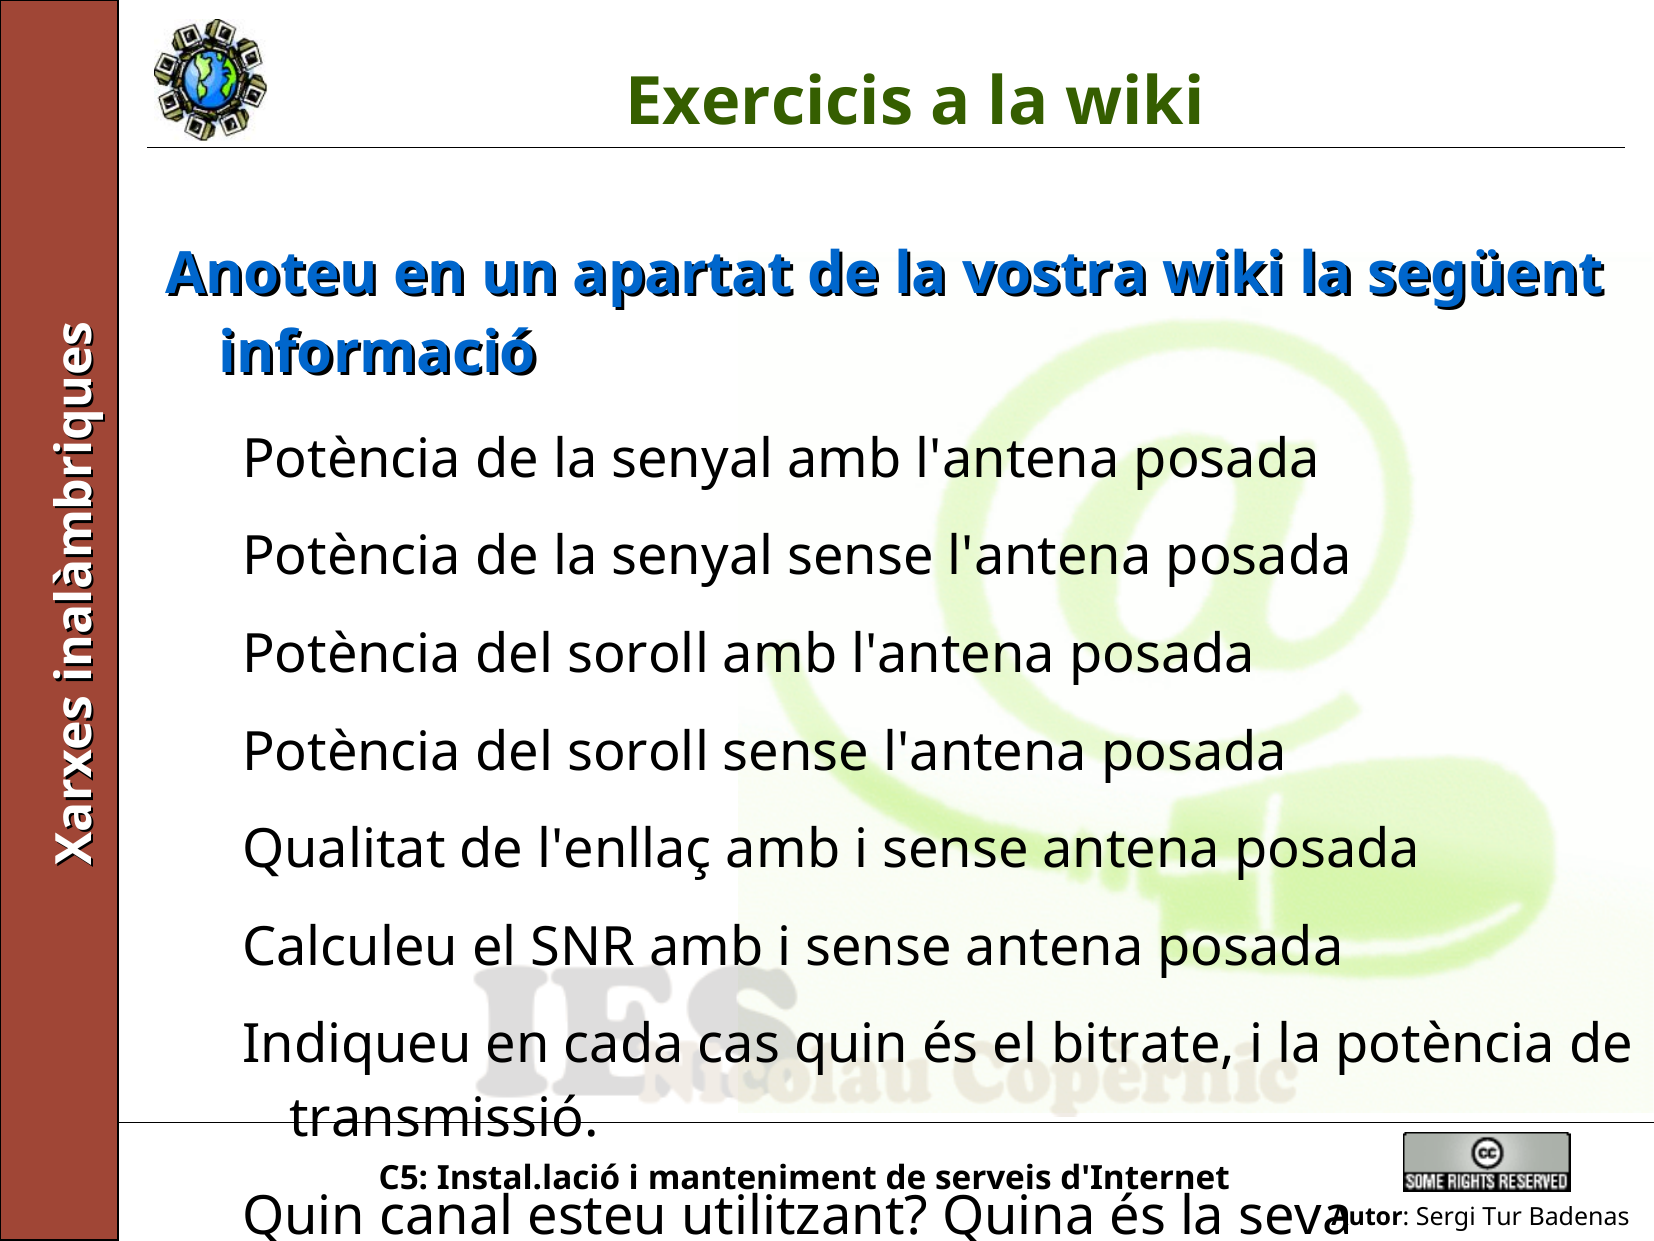

# Exercicis a la wiki
Anoteu en un apartat de la vostra wiki la següent informació
Potència de la senyal amb l'antena posada
Potència de la senyal sense l'antena posada
Potència del soroll amb l'antena posada
Potència del soroll sense l'antena posada
Qualitat de l'enllaç amb i sense antena posada
Calculeu el SNR amb i sense antena posada
Indiqueu en cada cas quin és el bitrate, i la potència de transmissió.
Quin canal esteu utilitzant? Quina és la seva freqüència?